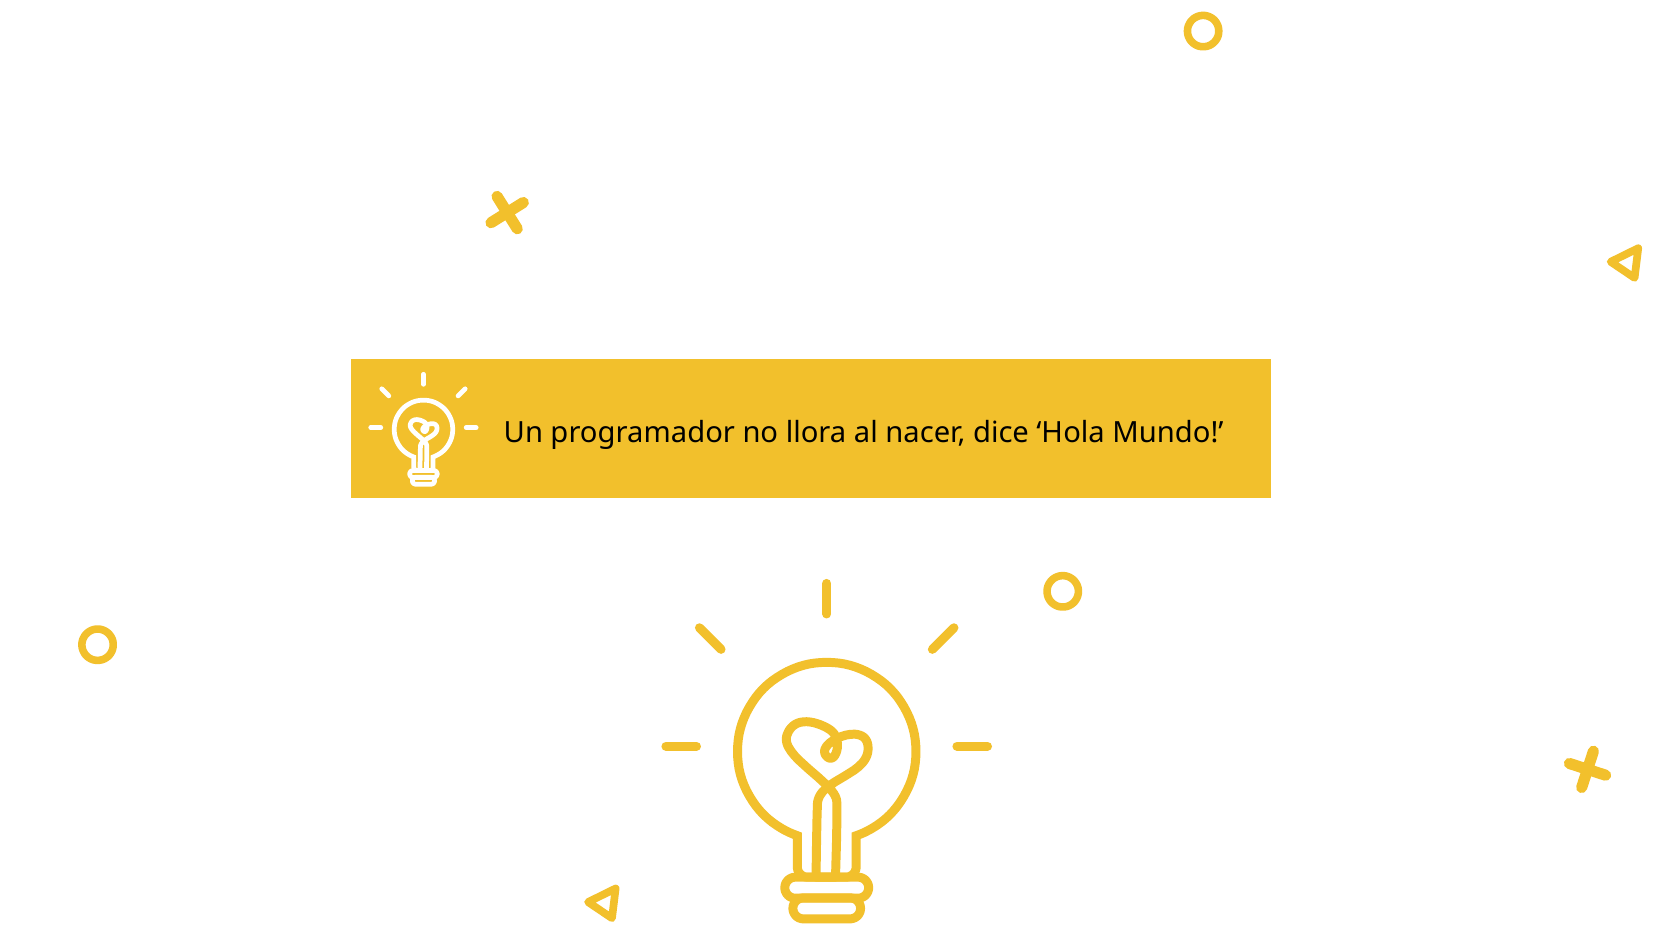

Un programador no llora al nacer, dice ‘Hola Mundo!’